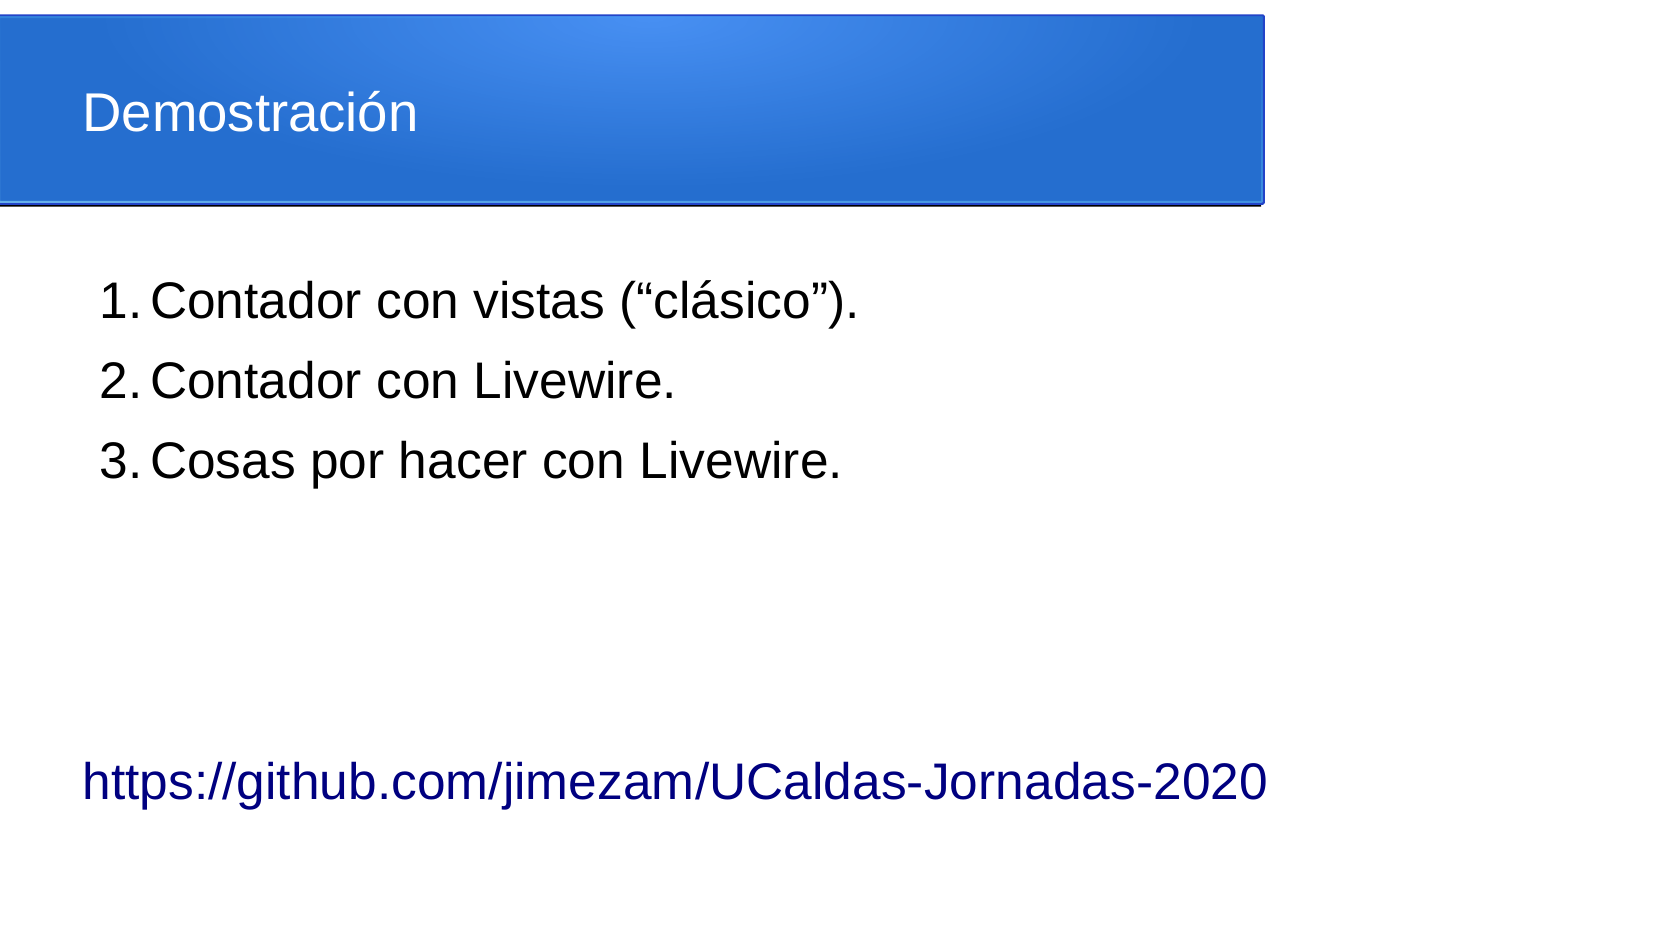

# Demostración
Contador con vistas (“clásico”).
Contador con Livewire.
Cosas por hacer con Livewire.
https://github.com/jimezam/UCaldas-Jornadas-2020